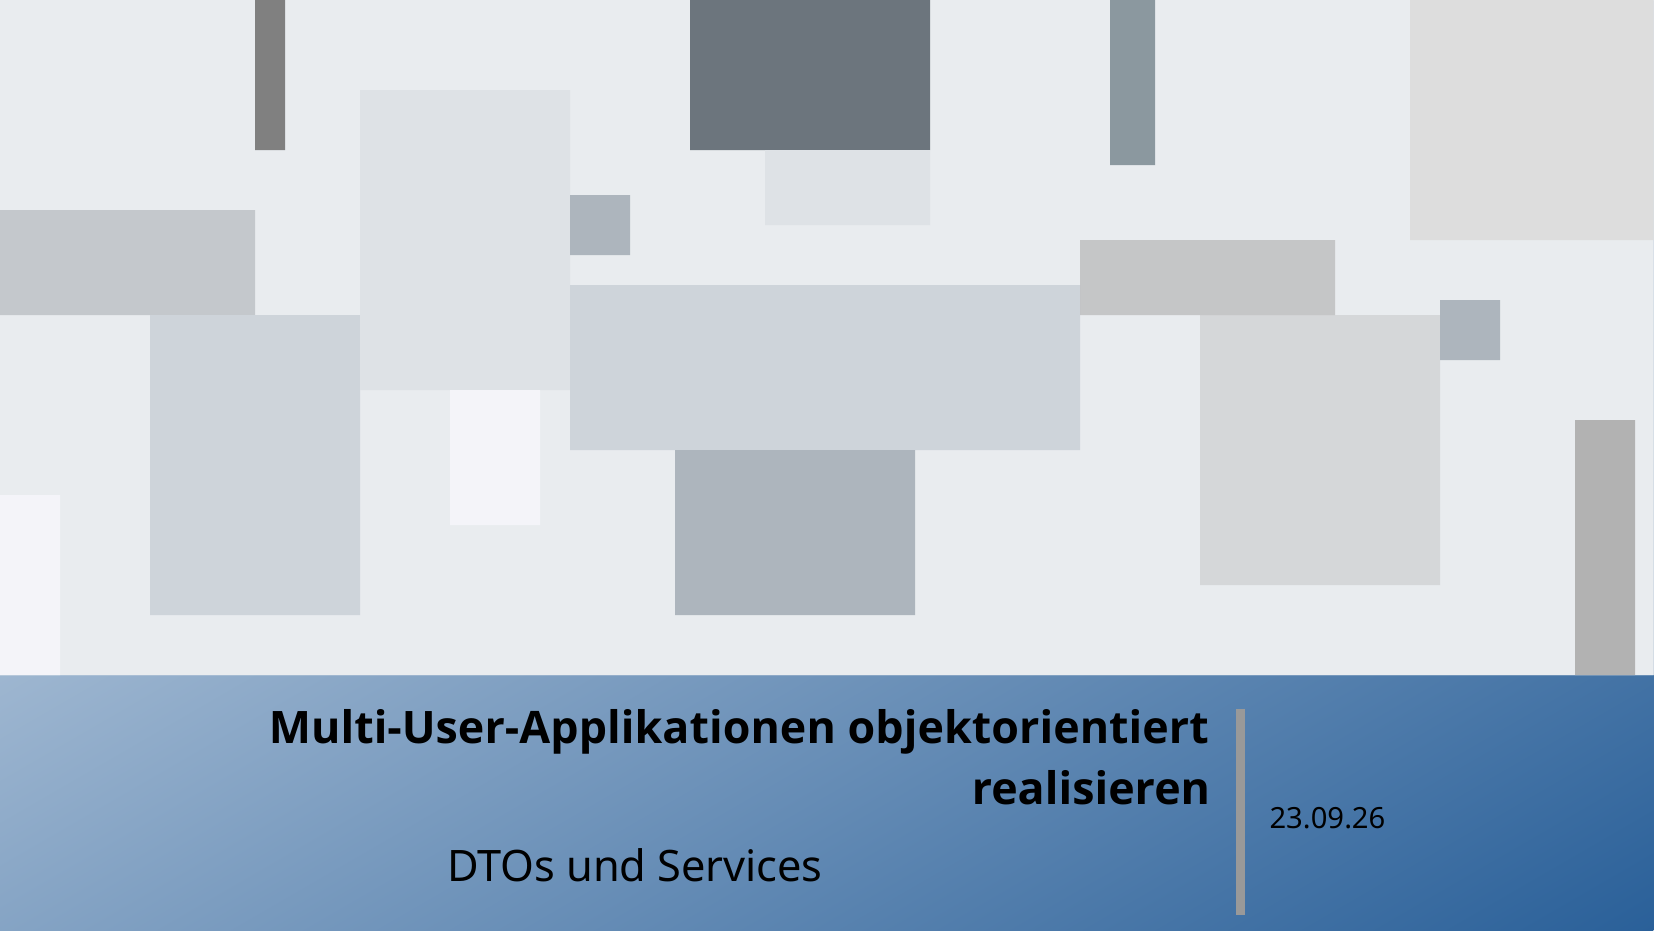

# Multi-User-Applikationen objektorientiert realisieren
DTOs und Services